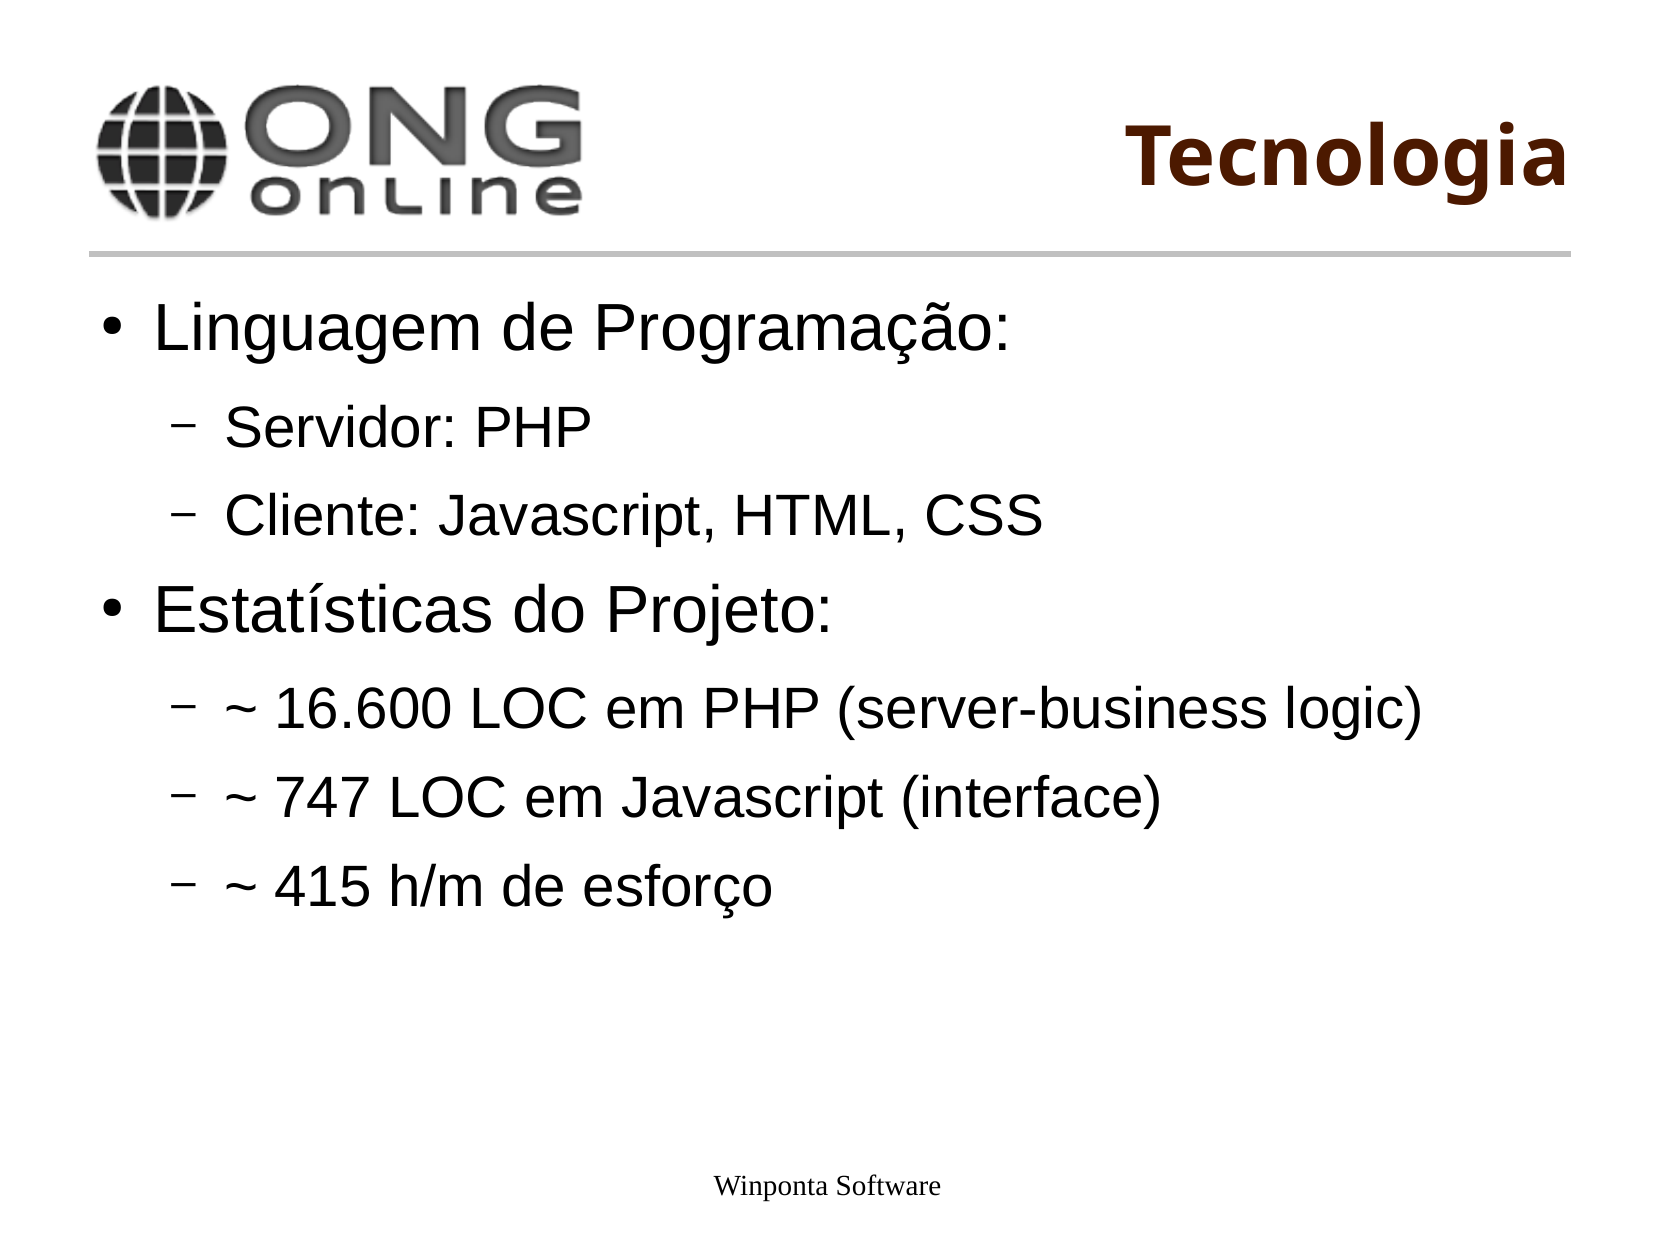

# Tecnologia
Linguagem de Programação:
Servidor: PHP
Cliente: Javascript, HTML, CSS
Estatísticas do Projeto:
~ 16.600 LOC em PHP (server-business logic)
~ 747 LOC em Javascript (interface)
~ 415 h/m de esforço